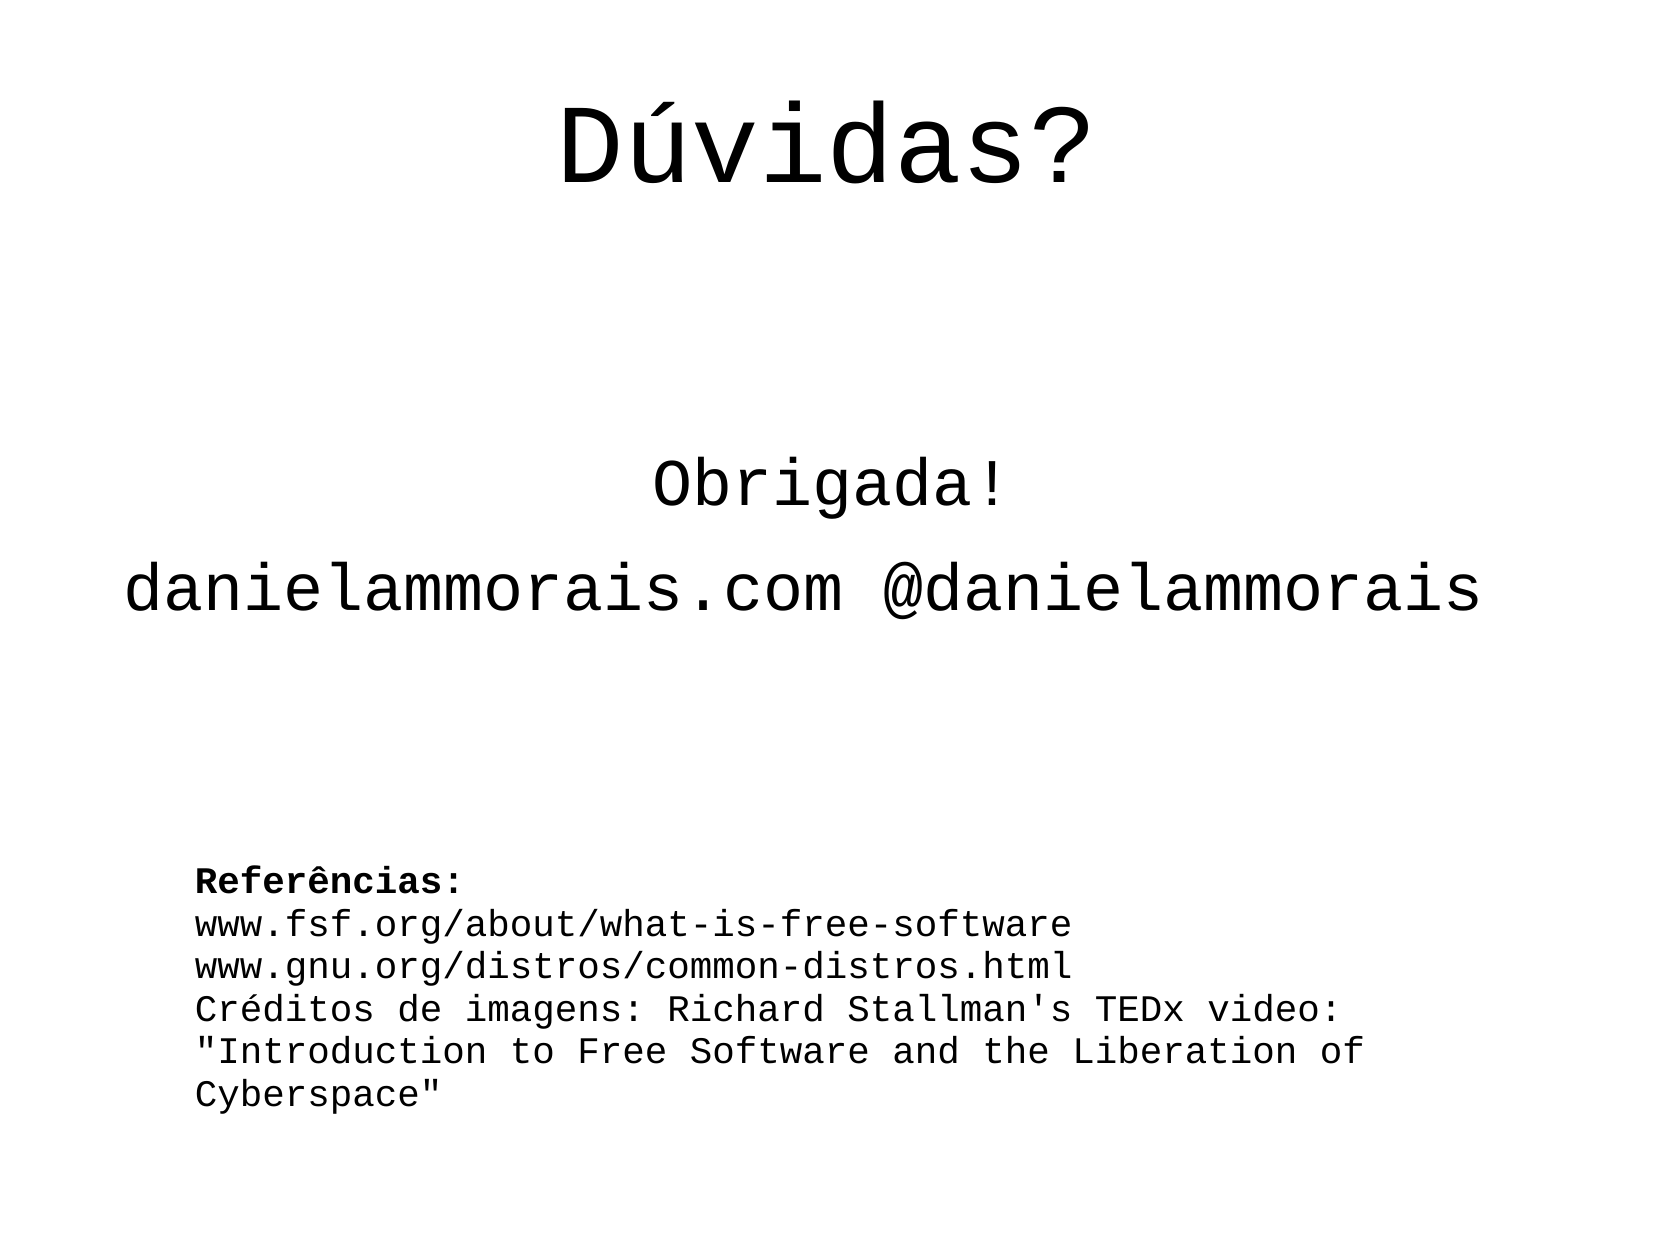

# Dúvidas?
Obrigada!
danielammorais.com @danielammorais
Referências:
www.fsf.org/about/what-is-free-software
www.gnu.org/distros/common-distros.html
Créditos de imagens: Richard Stallman's TEDx video: "Introduction to Free Software and the Liberation of Cyberspace"